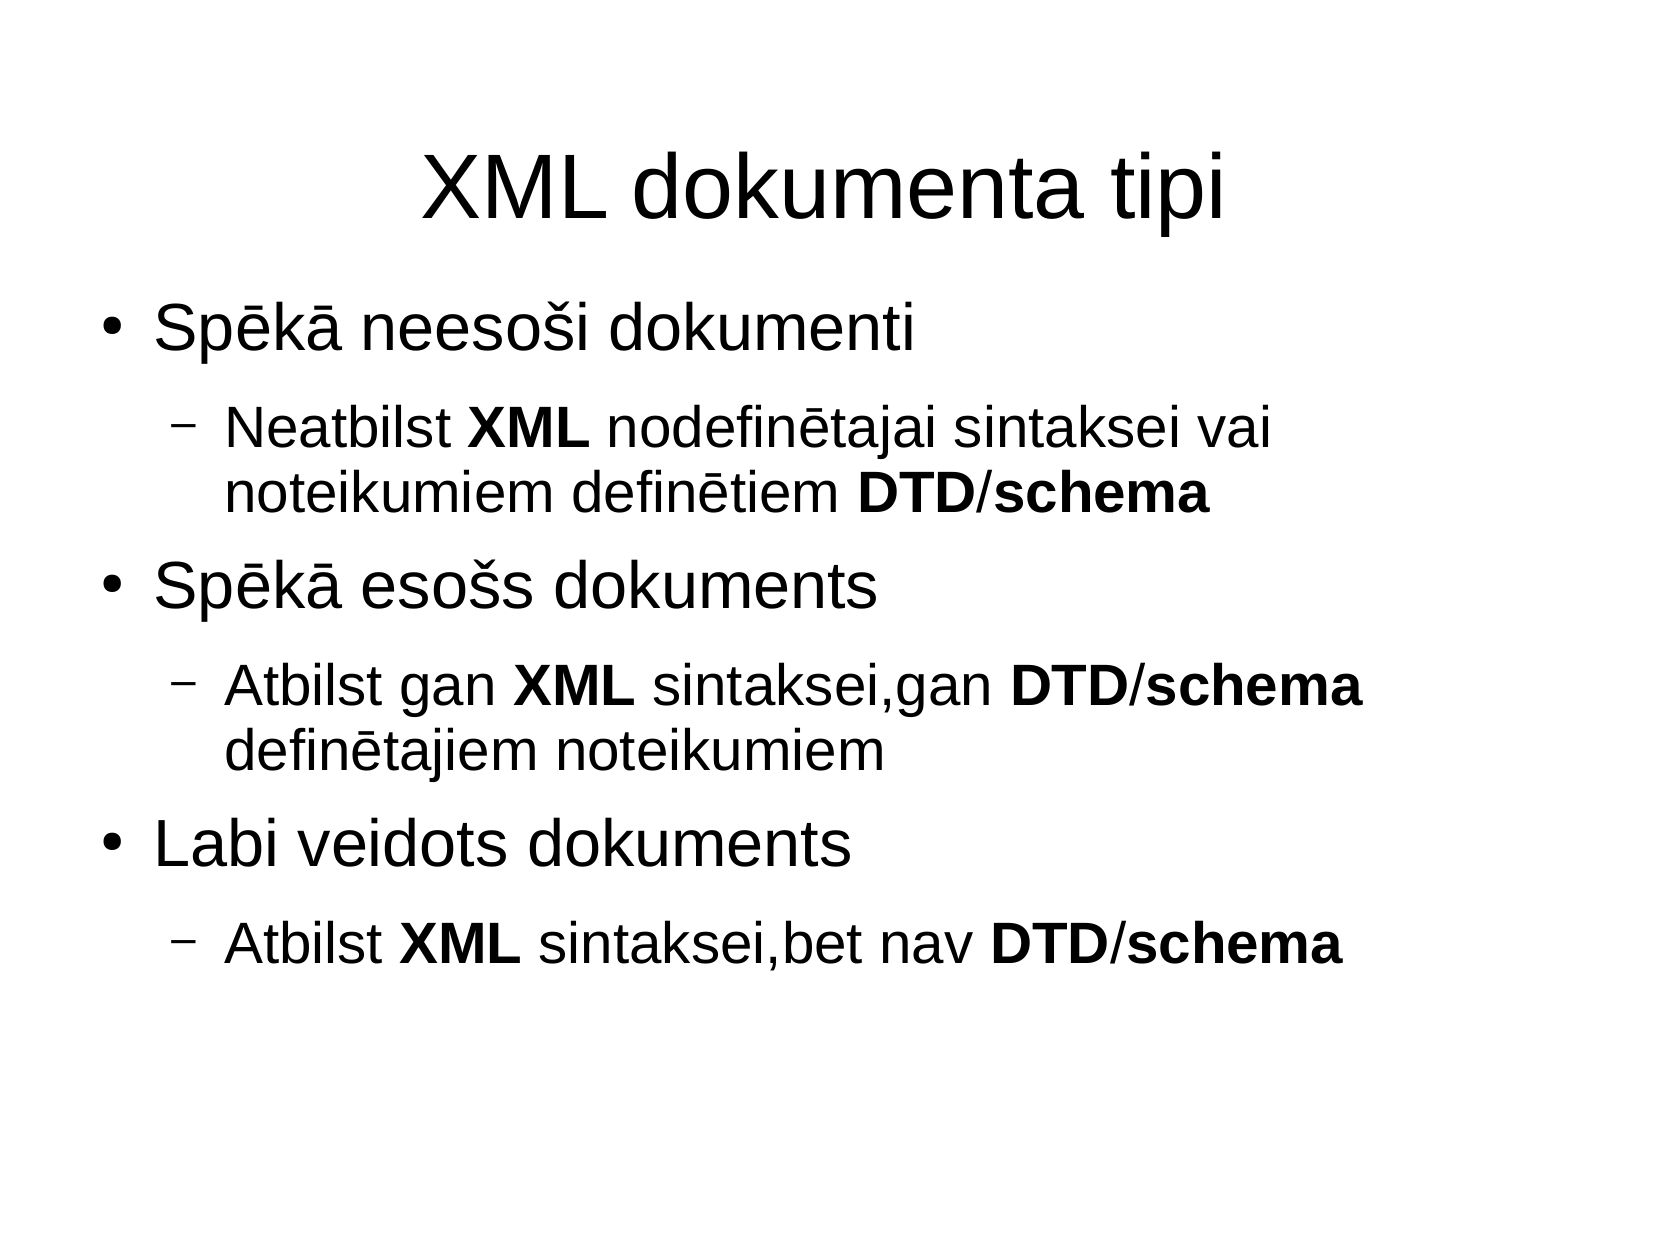

# XML dokumenta tipi
Spēkā neesoši dokumenti
Neatbilst XML nodefinētajai sintaksei vai noteikumiem definētiem DTD/schema
Spēkā esošs dokuments
Atbilst gan XML sintaksei,gan DTD/schema definētajiem noteikumiem
Labi veidots dokuments
Atbilst XML sintaksei,bet nav DTD/schema